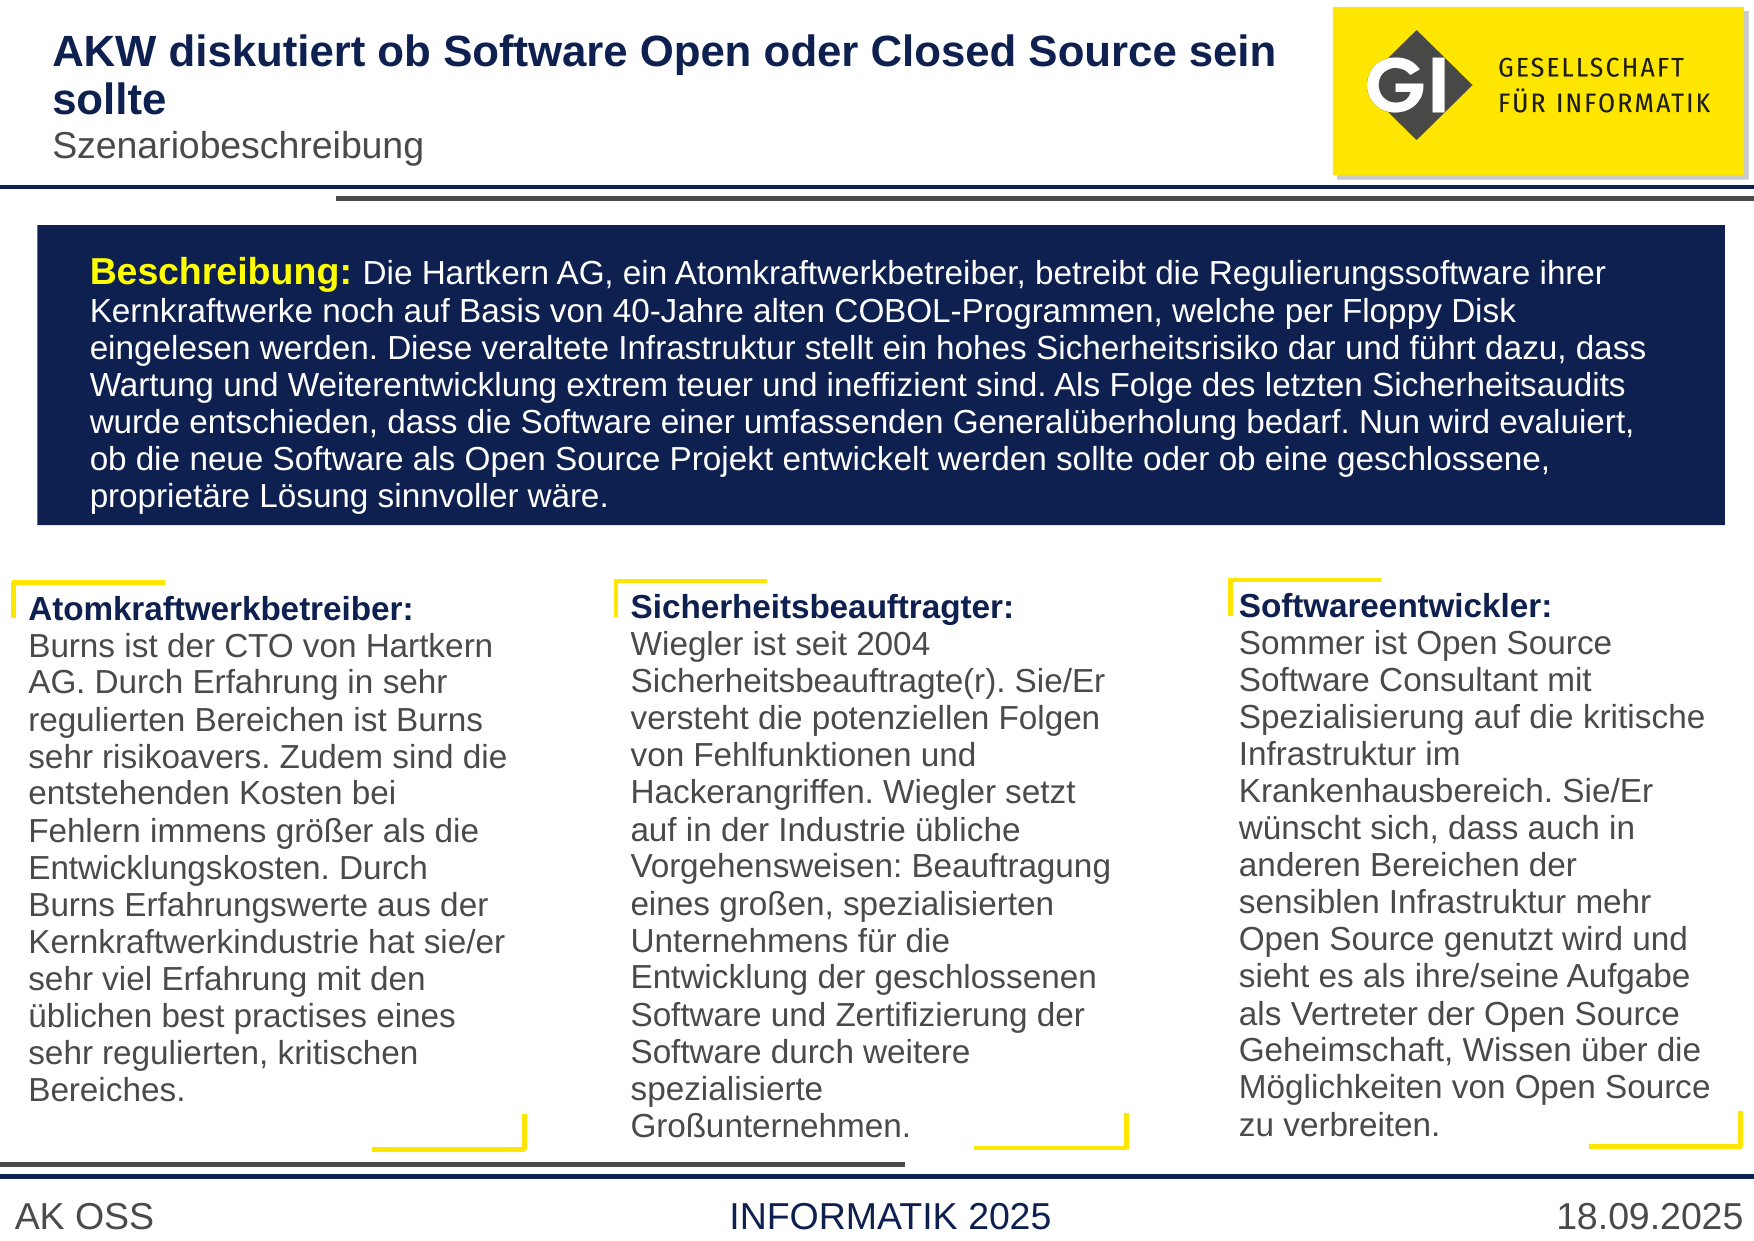

AKW diskutiert ob Software Open oder Closed Source sein sollte
Szenariobeschreibung
Beschreibung: Die Hartkern AG, ein Atomkraftwerkbetreiber, betreibt die Regulierungssoftware ihrer Kernkraftwerke noch auf Basis von 40-Jahre alten COBOL-Programmen, welche per Floppy Disk eingelesen werden. Diese veraltete Infrastruktur stellt ein hohes Sicherheitsrisiko dar und führt dazu, dass Wartung und Weiterentwicklung extrem teuer und ineffizient sind. Als Folge des letzten Sicherheitsaudits wurde entschieden, dass die Software einer umfassenden Generalüberholung bedarf. Nun wird evaluiert, ob die neue Software als Open Source Projekt entwickelt werden sollte oder ob eine geschlossene, proprietäre Lösung sinnvoller wäre.
Softwareentwickler:
Sommer ist Open Source Software Consultant mit Spezialisierung auf die kritische Infrastruktur im Krankenhausbereich. Sie/Er wünscht sich, dass auch in anderen Bereichen der sensiblen Infrastruktur mehr Open Source genutzt wird und sieht es als ihre/seine Aufgabe als Vertreter der Open Source Geheimschaft, Wissen über die Möglichkeiten von Open Source zu verbreiten.
Sicherheitsbeauftragter:
Wiegler ist seit 2004 Sicherheitsbeauftragte(r). Sie/Er versteht die potenziellen Folgen von Fehlfunktionen und Hackerangriffen. Wiegler setzt auf in der Industrie übliche Vorgehensweisen: Beauftragung eines großen, spezialisierten Unternehmens für die Entwicklung der geschlossenen Software und Zertifizierung der Software durch weitere spezialisierte Großunternehmen.
Atomkraftwerkbetreiber:
Burns ist der CTO von Hartkern AG. Durch Erfahrung in sehr regulierten Bereichen ist Burns sehr risikoavers. Zudem sind die entstehenden Kosten bei Fehlern immens größer als die Entwicklungskosten. Durch Burns Erfahrungswerte aus der Kernkraftwerkindustrie hat sie/er sehr viel Erfahrung mit den üblichen best practises eines sehr regulierten, kritischen Bereiches.
AK OSS
INFORMATIK 2025
18.09.2025